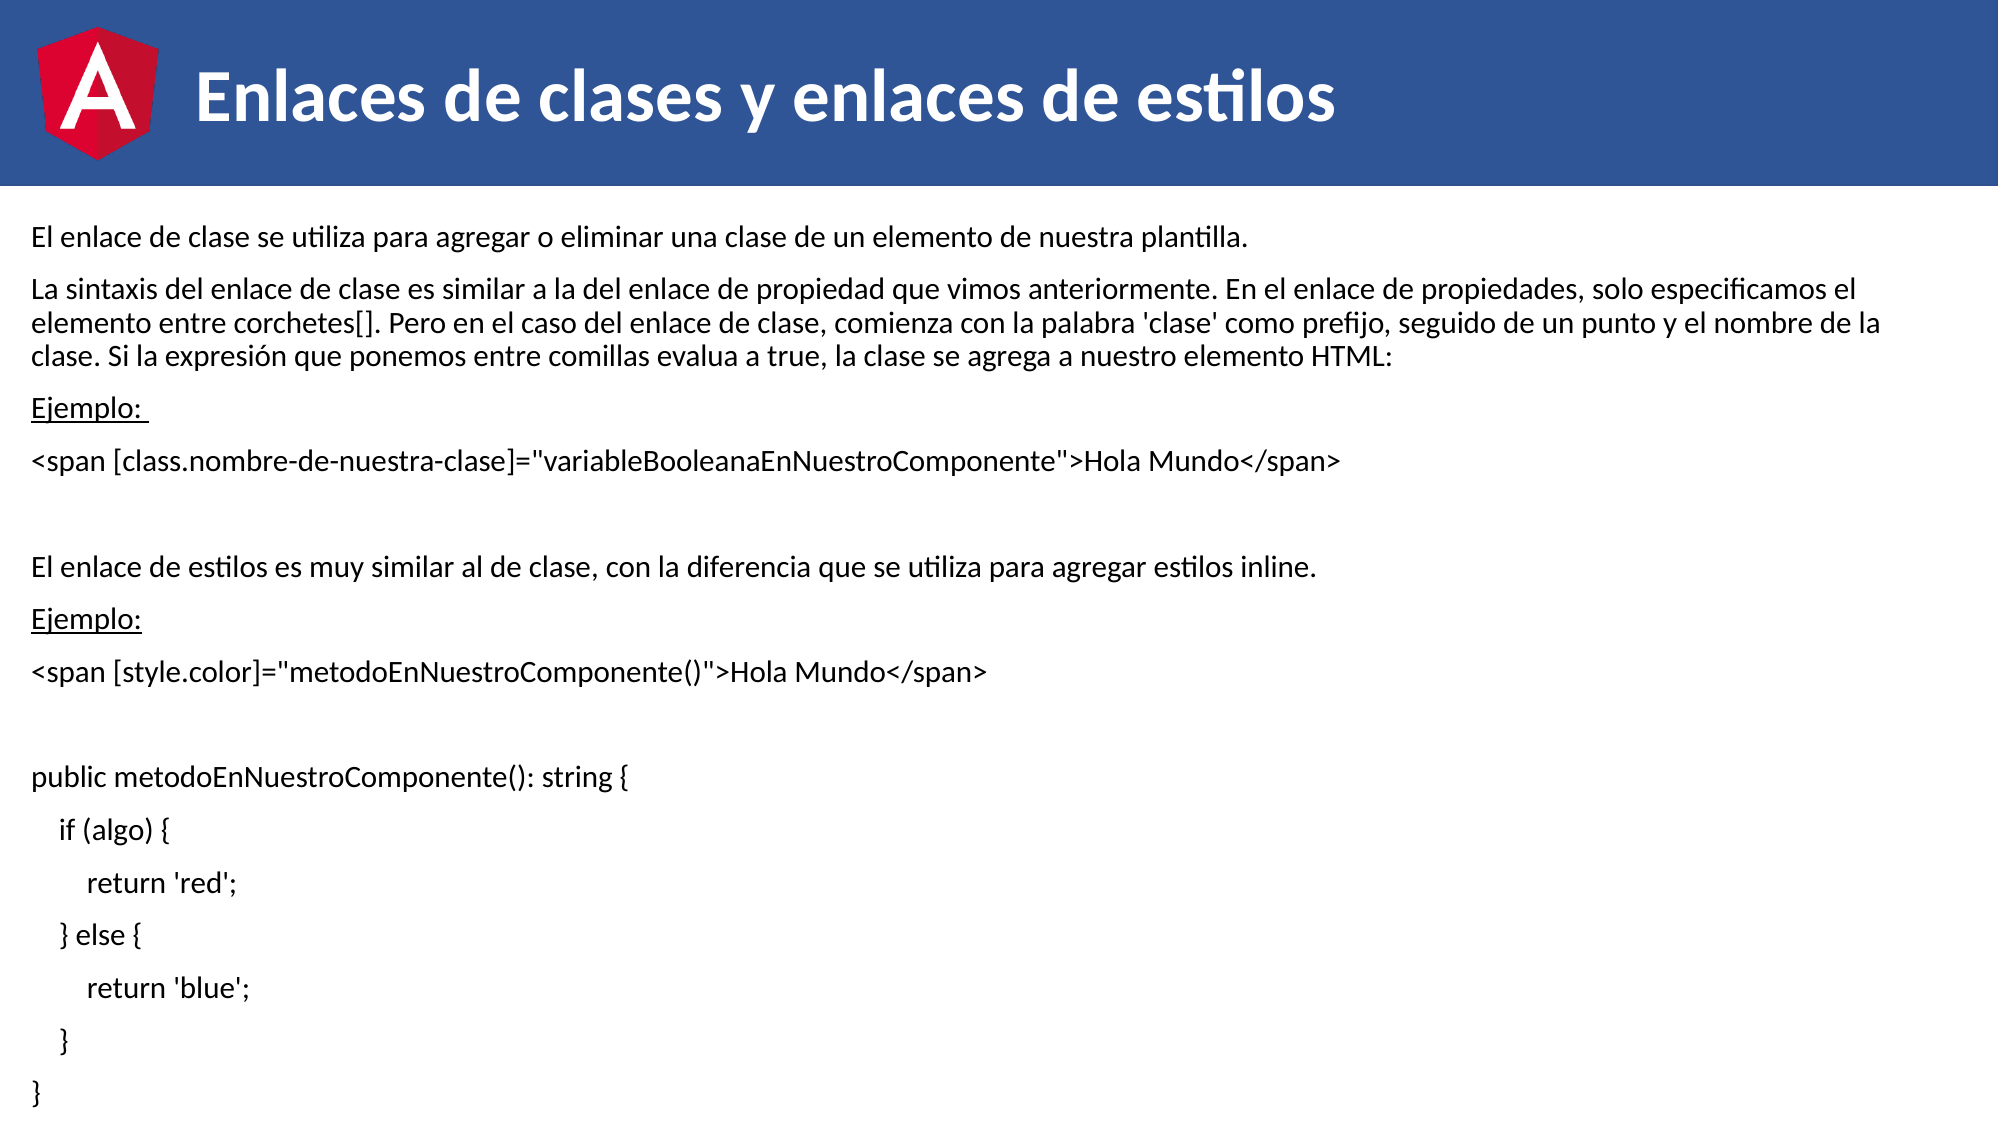

Enlaces de clases y enlaces de estilos
# El enlace de clase se utiliza para agregar o eliminar una clase de un elemento de nuestra plantilla.
La sintaxis del enlace de clase es similar a la del enlace de propiedad que vimos anteriormente. En el enlace de propiedades, solo especificamos el elemento entre corchetes[]. Pero en el caso del enlace de clase, comienza con la palabra 'clase' como prefijo, seguido de un punto y el nombre de la clase. Si la expresión que ponemos entre comillas evalua a true, la clase se agrega a nuestro elemento HTML:
Ejemplo:
<span [class.nombre-de-nuestra-clase]="variableBooleanaEnNuestroComponente">Hola Mundo</span>
El enlace de estilos es muy similar al de clase, con la diferencia que se utiliza para agregar estilos inline.
Ejemplo:
<span [style.color]="metodoEnNuestroComponente()">Hola Mundo</span>
public metodoEnNuestroComponente(): string {
    if (algo) {
        return 'red';
    } else {
        return 'blue';
    }
}